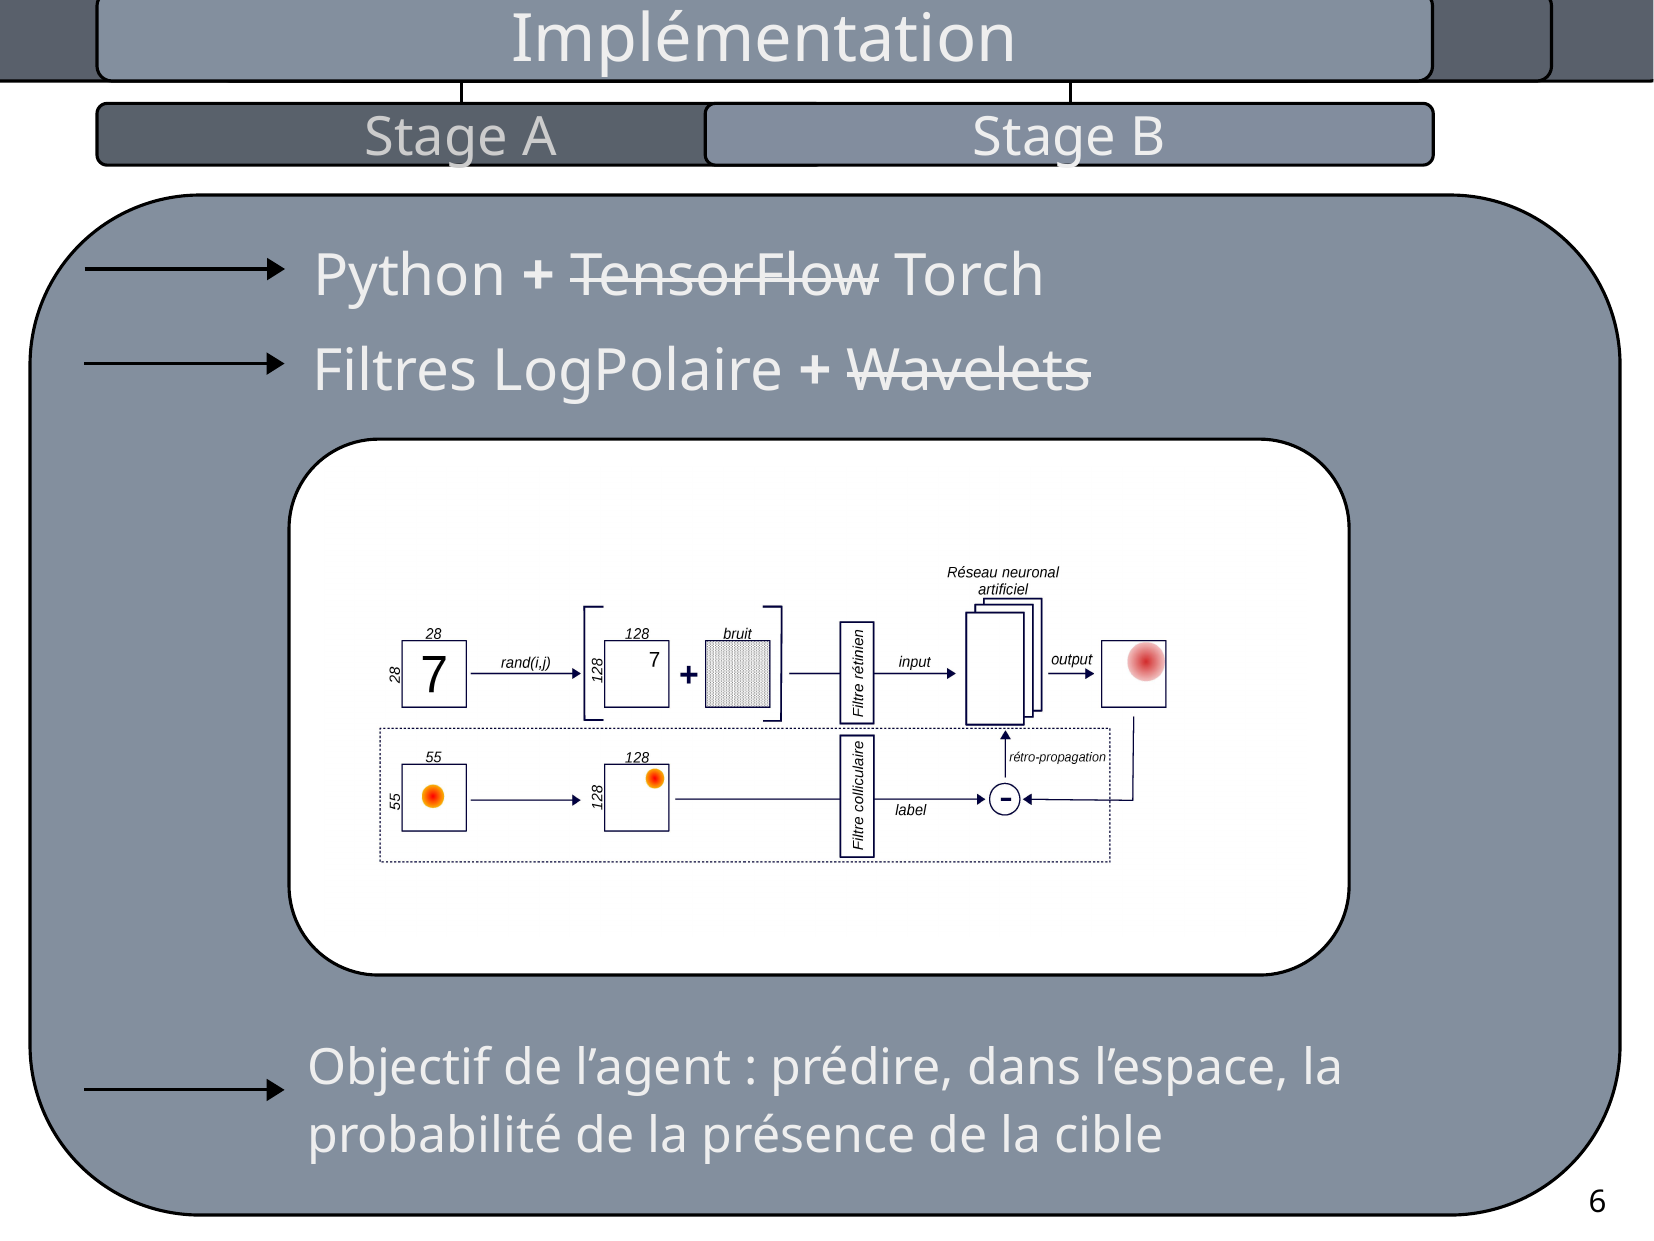

Vision
Implémentation
Comportement du modèle
Perspectives
Stage A
Stage B
Python + TensorFlow Torch
Filtres LogPolaire + Wavelets
Objectif de l’agent : prédire, dans l’espace, la probabilité de la présence de la cible
6